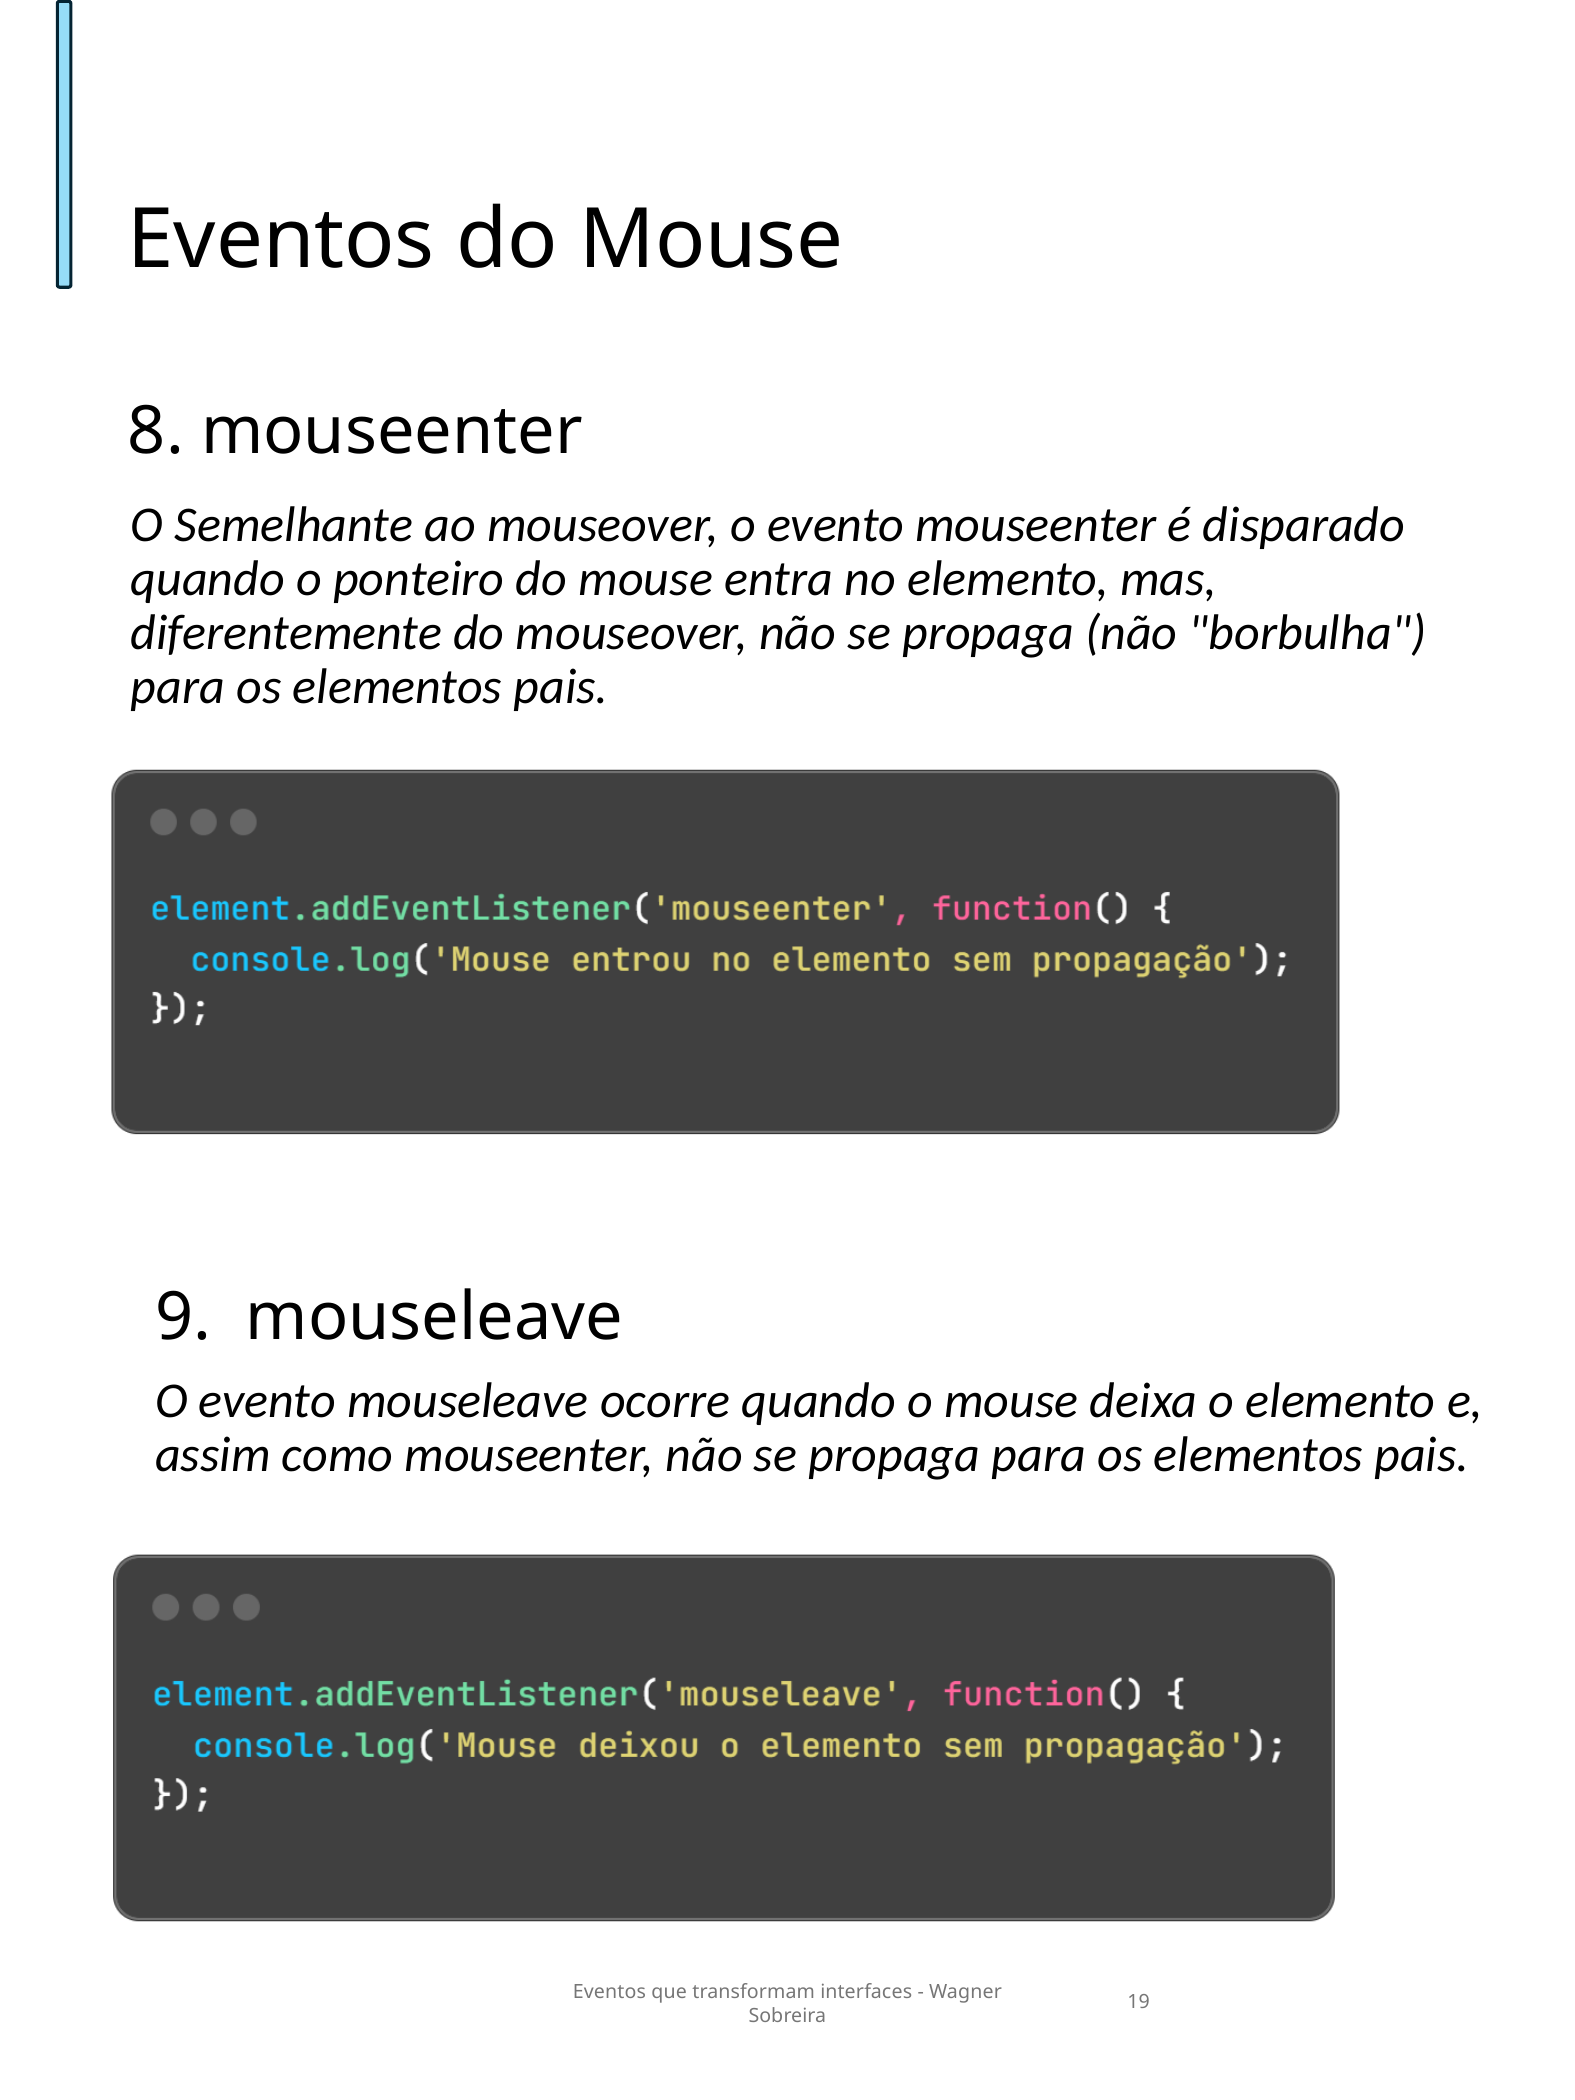

Eventos do Mouse
8. mouseenter
O Semelhante ao mouseover, o evento mouseenter é disparado quando o ponteiro do mouse entra no elemento, mas, diferentemente do mouseover, não se propaga (não "borbulha") para os elementos pais.
9.  mouseleave
O evento mouseleave ocorre quando o mouse deixa o elemento e, assim como mouseenter, não se propaga para os elementos pais.
Eventos que transformam interfaces - Wagner Sobreira